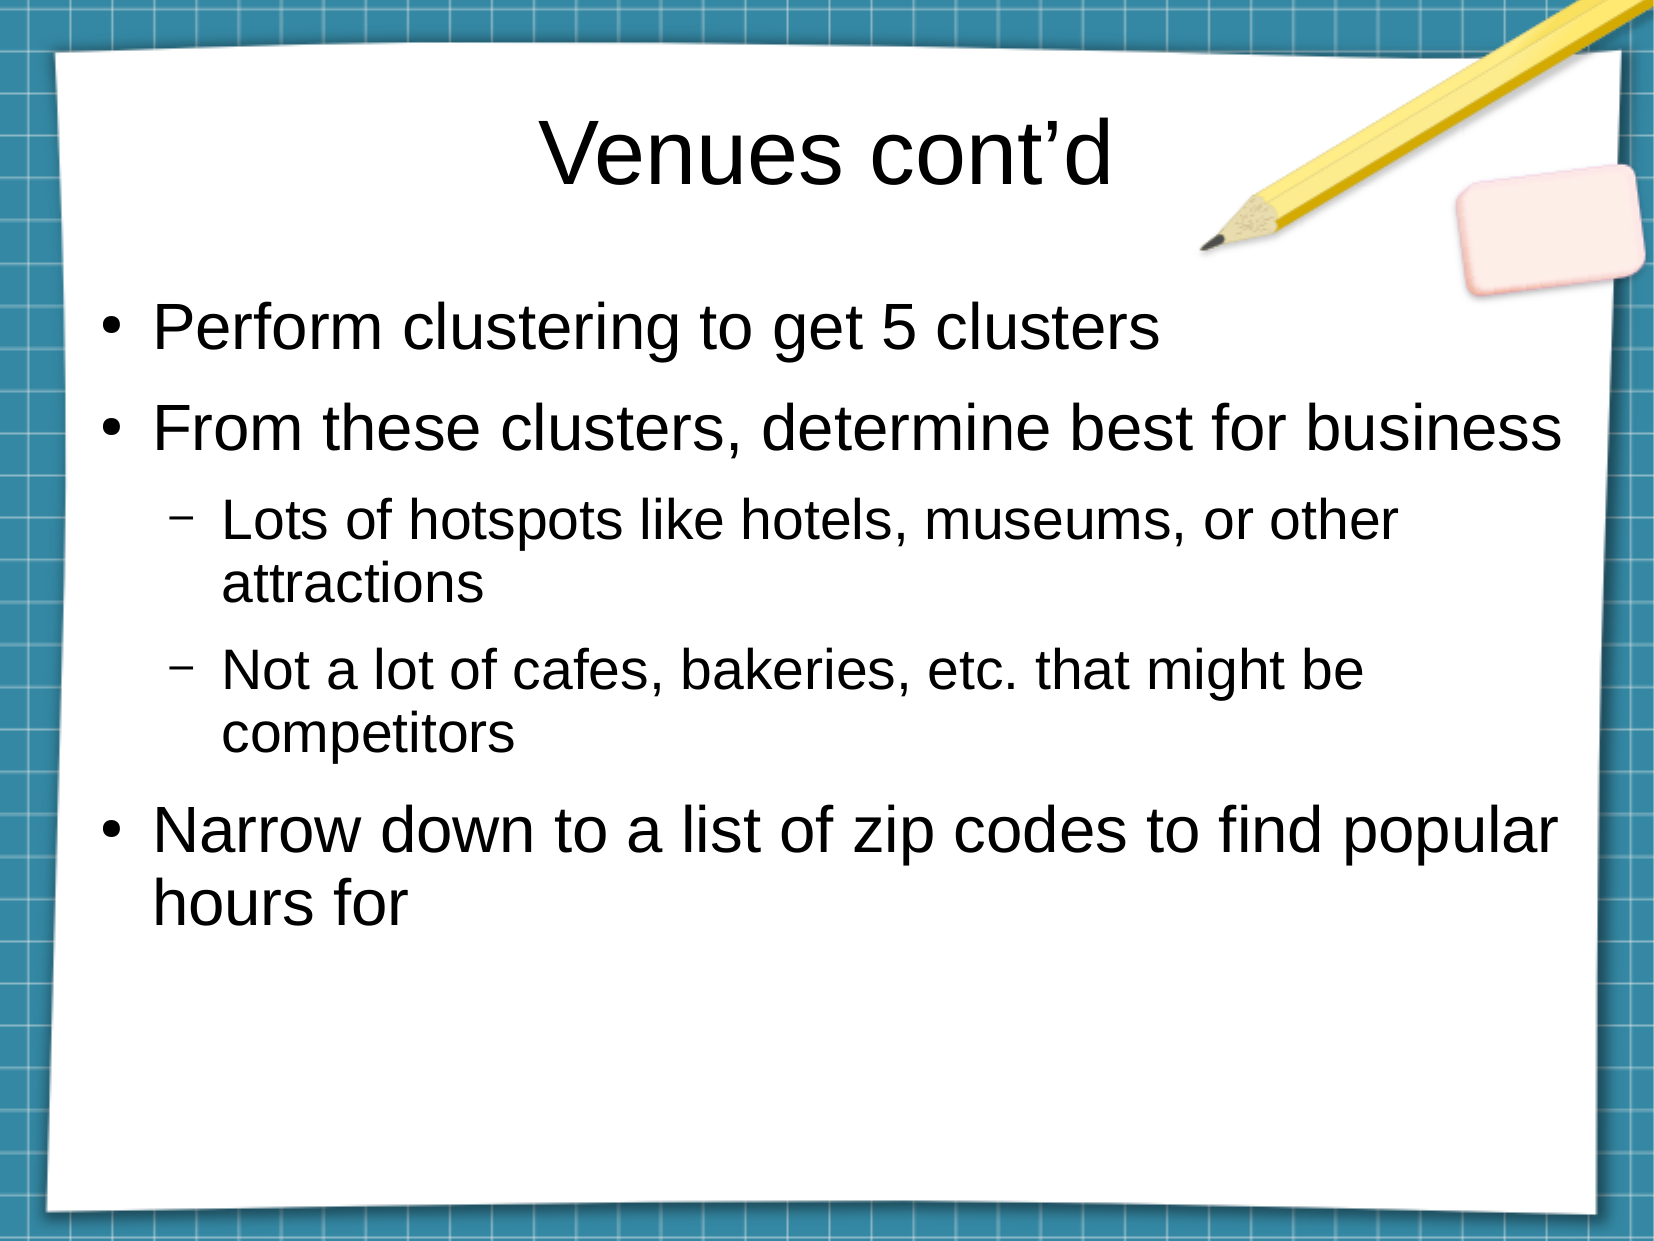

# Venues cont’d
Perform clustering to get 5 clusters
From these clusters, determine best for business
Lots of hotspots like hotels, museums, or other attractions
Not a lot of cafes, bakeries, etc. that might be competitors
Narrow down to a list of zip codes to find popular hours for